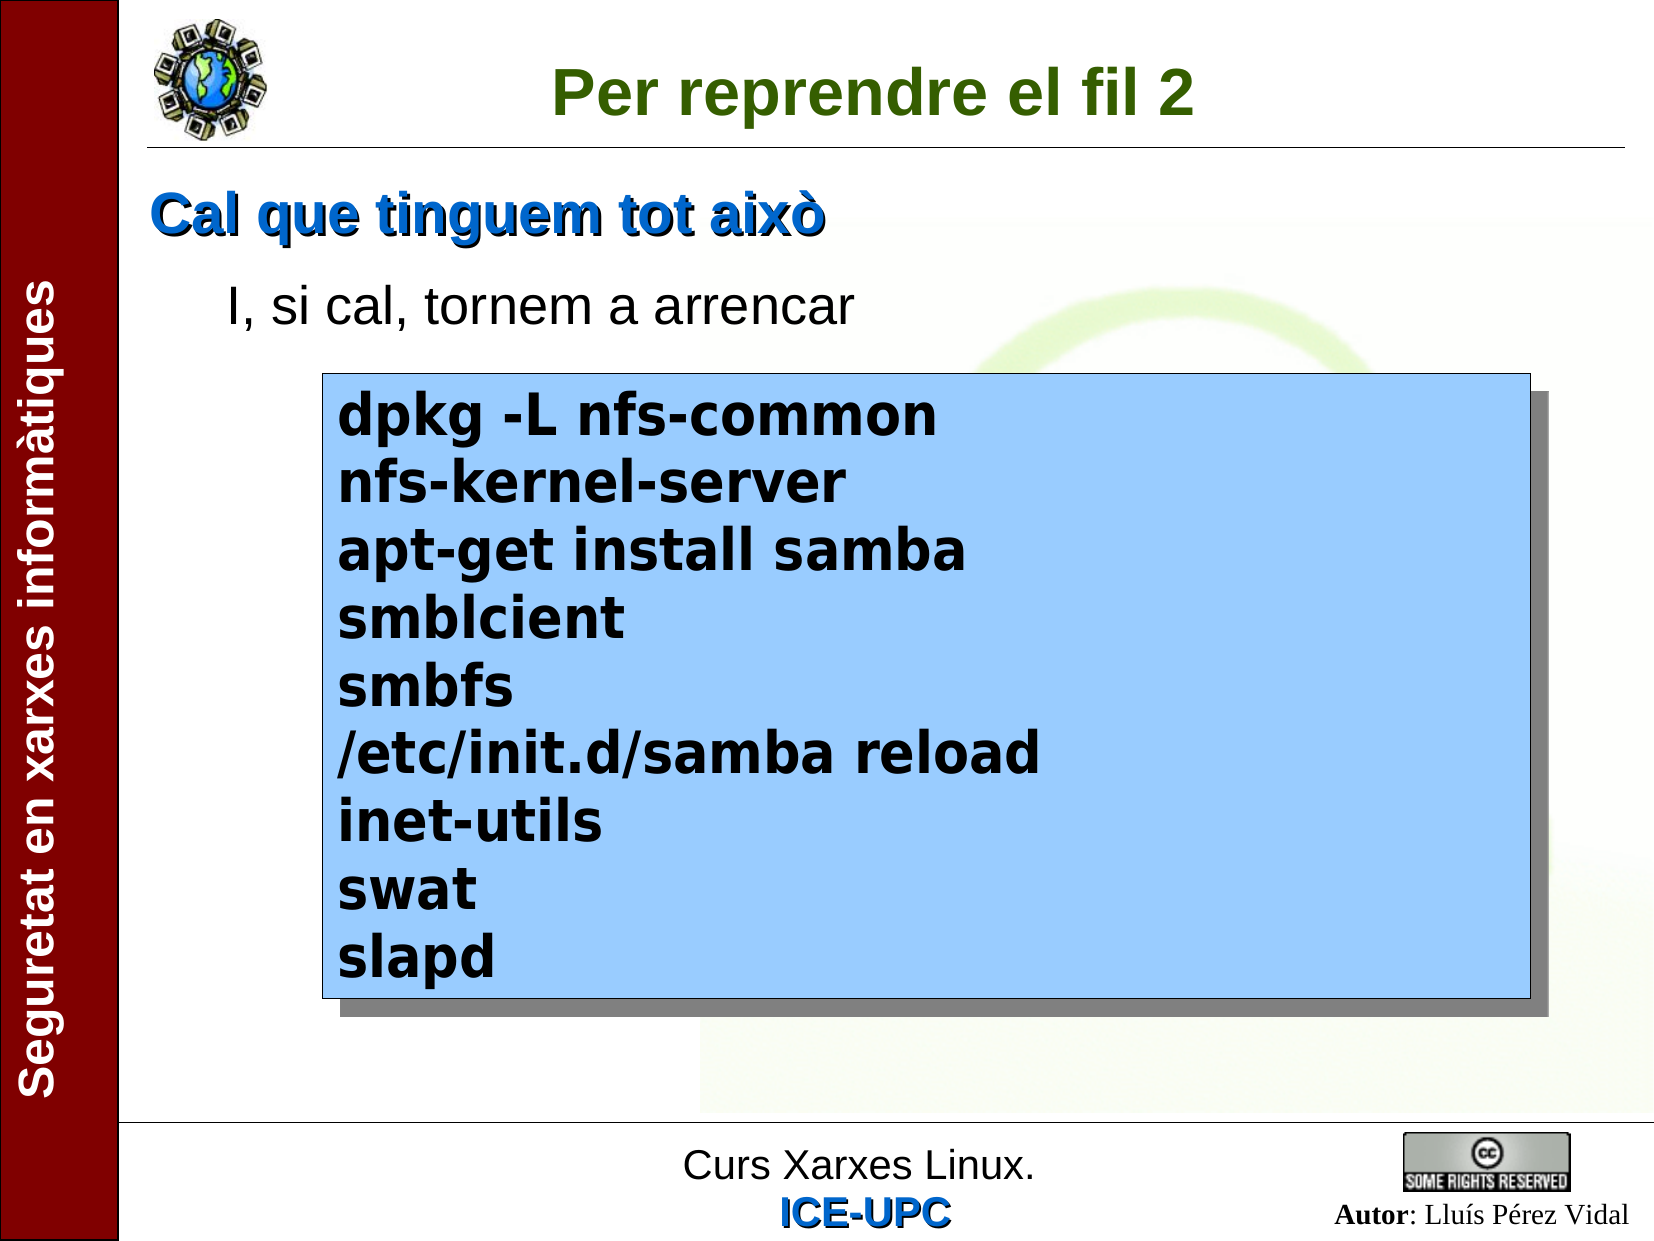

Per reprendre el fil 2
Cal que tinguem tot això
I, si cal, tornem a arrencar
#
dpkg -L nfs-common
nfs-kernel-server
apt-get install samba
smblcient
smbfs
/etc/init.d/samba reload
inet-utils
swat
slapd